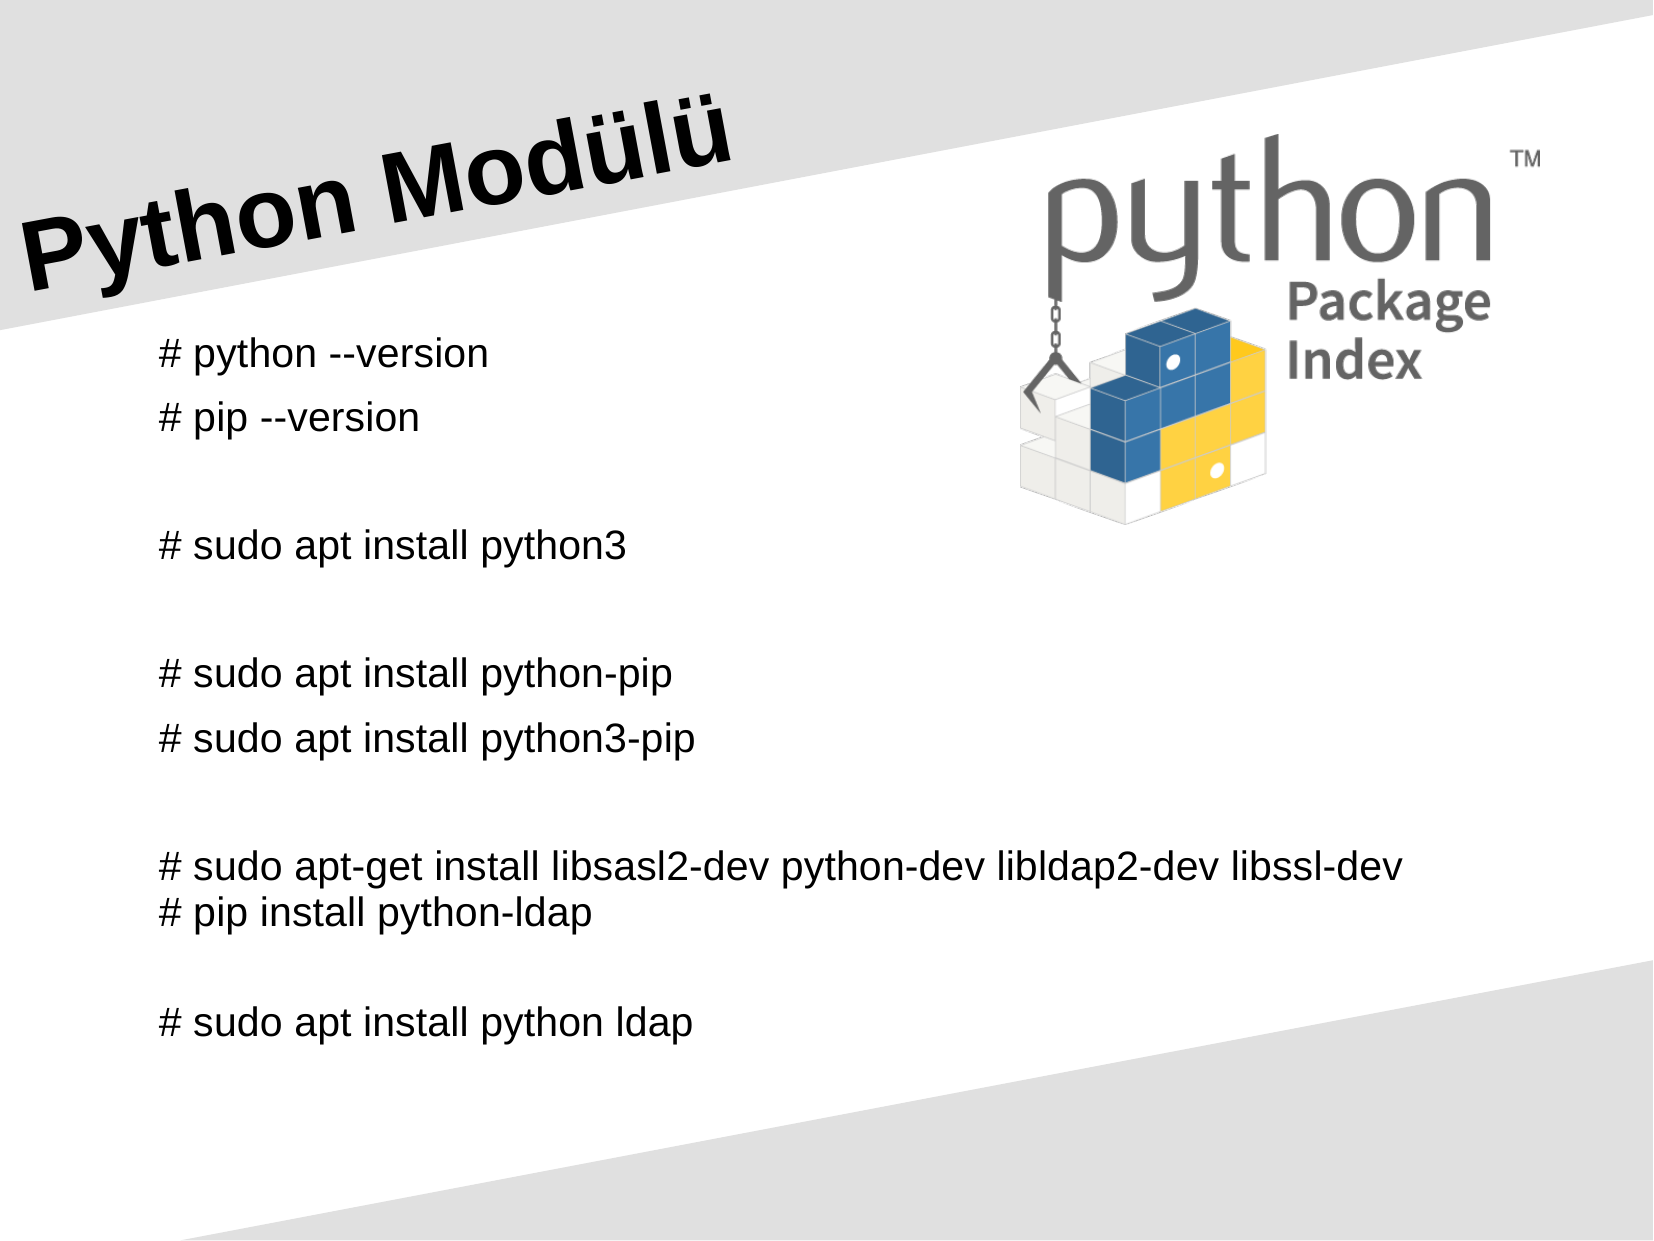

# Python Modülü
# python --version
# pip --version
# sudo apt install python3
# sudo apt install python-pip
# sudo apt install python3-pip
# sudo apt-get install libsasl2-dev python-dev libldap2-dev libssl-dev # pip install python-ldap
# sudo apt install python ldap